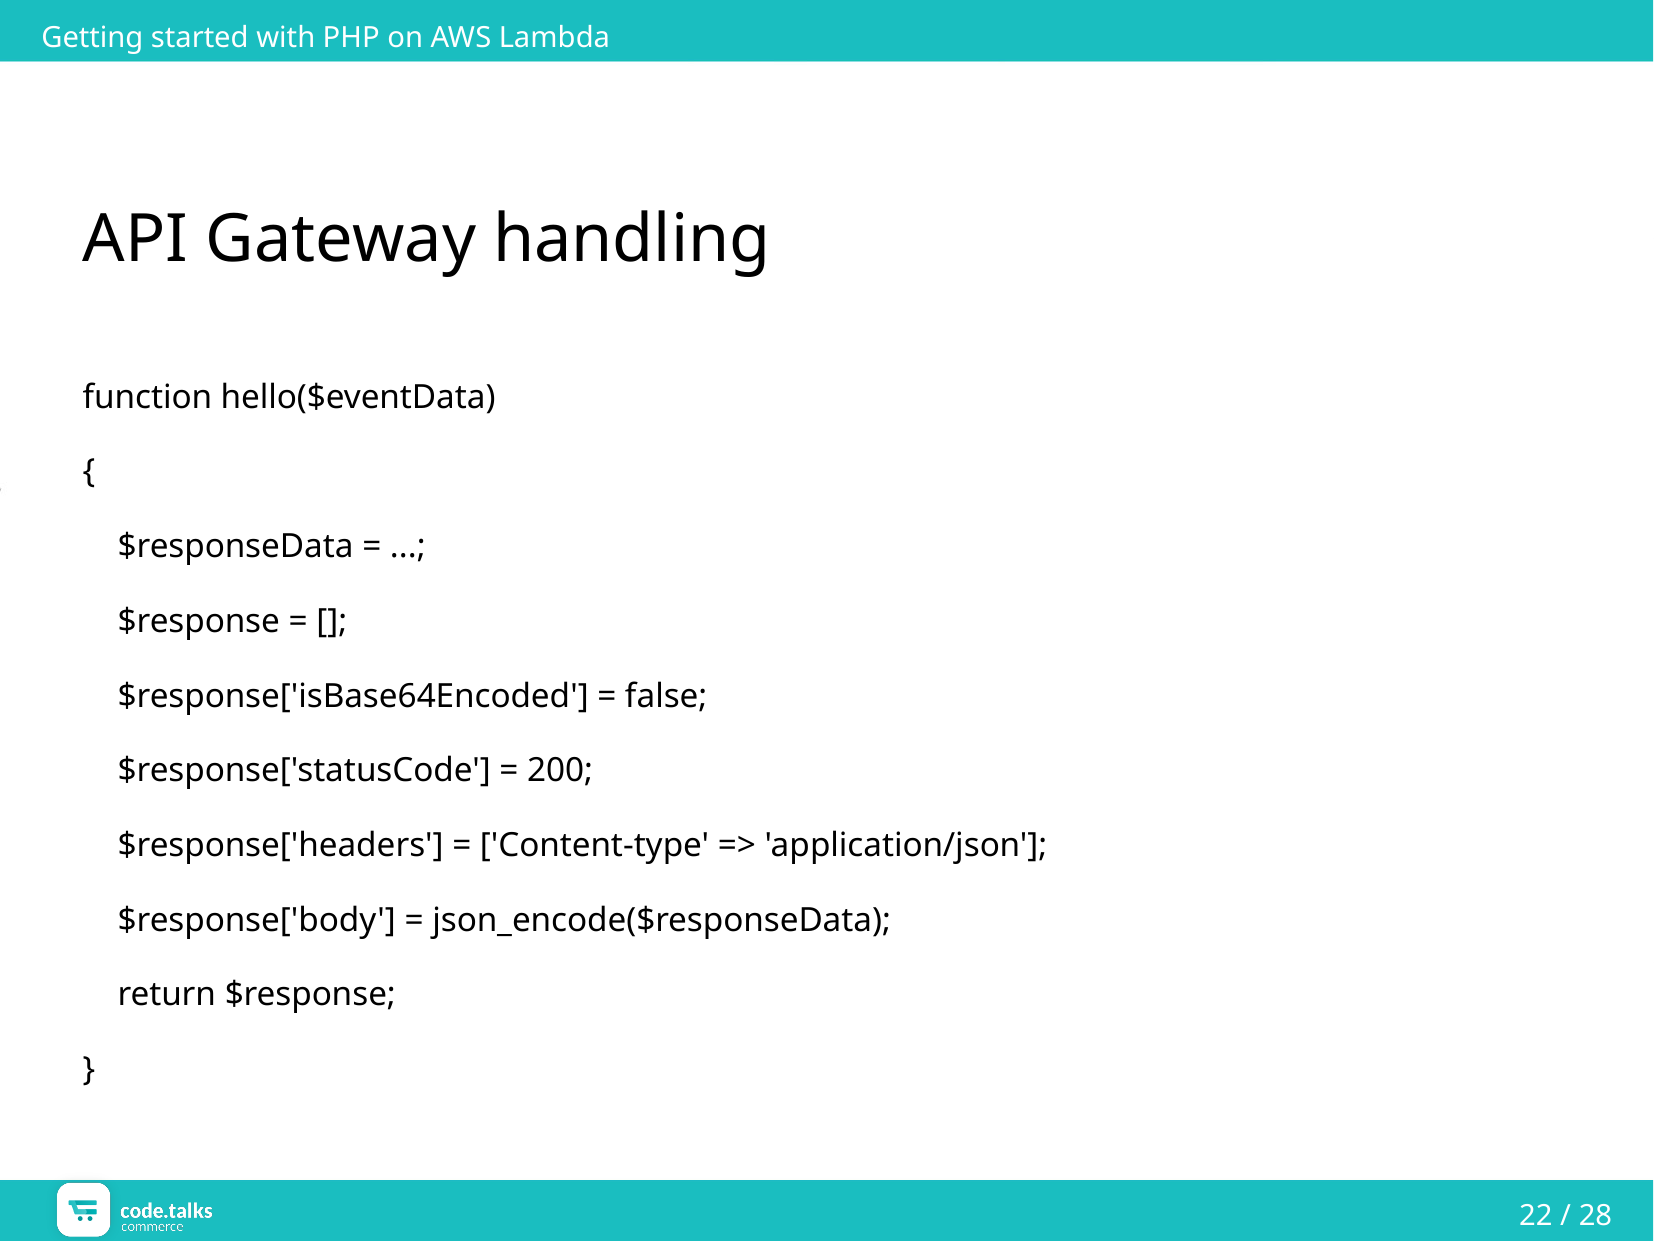

Getting started with PHP on AWS Lambda
# API Gateway handling
function hello($eventData)
{
 $responseData = ...;
 $response = [];
 $response['isBase64Encoded'] = false;
 $response['statusCode'] = 200;
 $response['headers'] = ['Content-type' => 'application/json'];
 $response['body'] = json_encode($responseData);
 return $response;
}
22